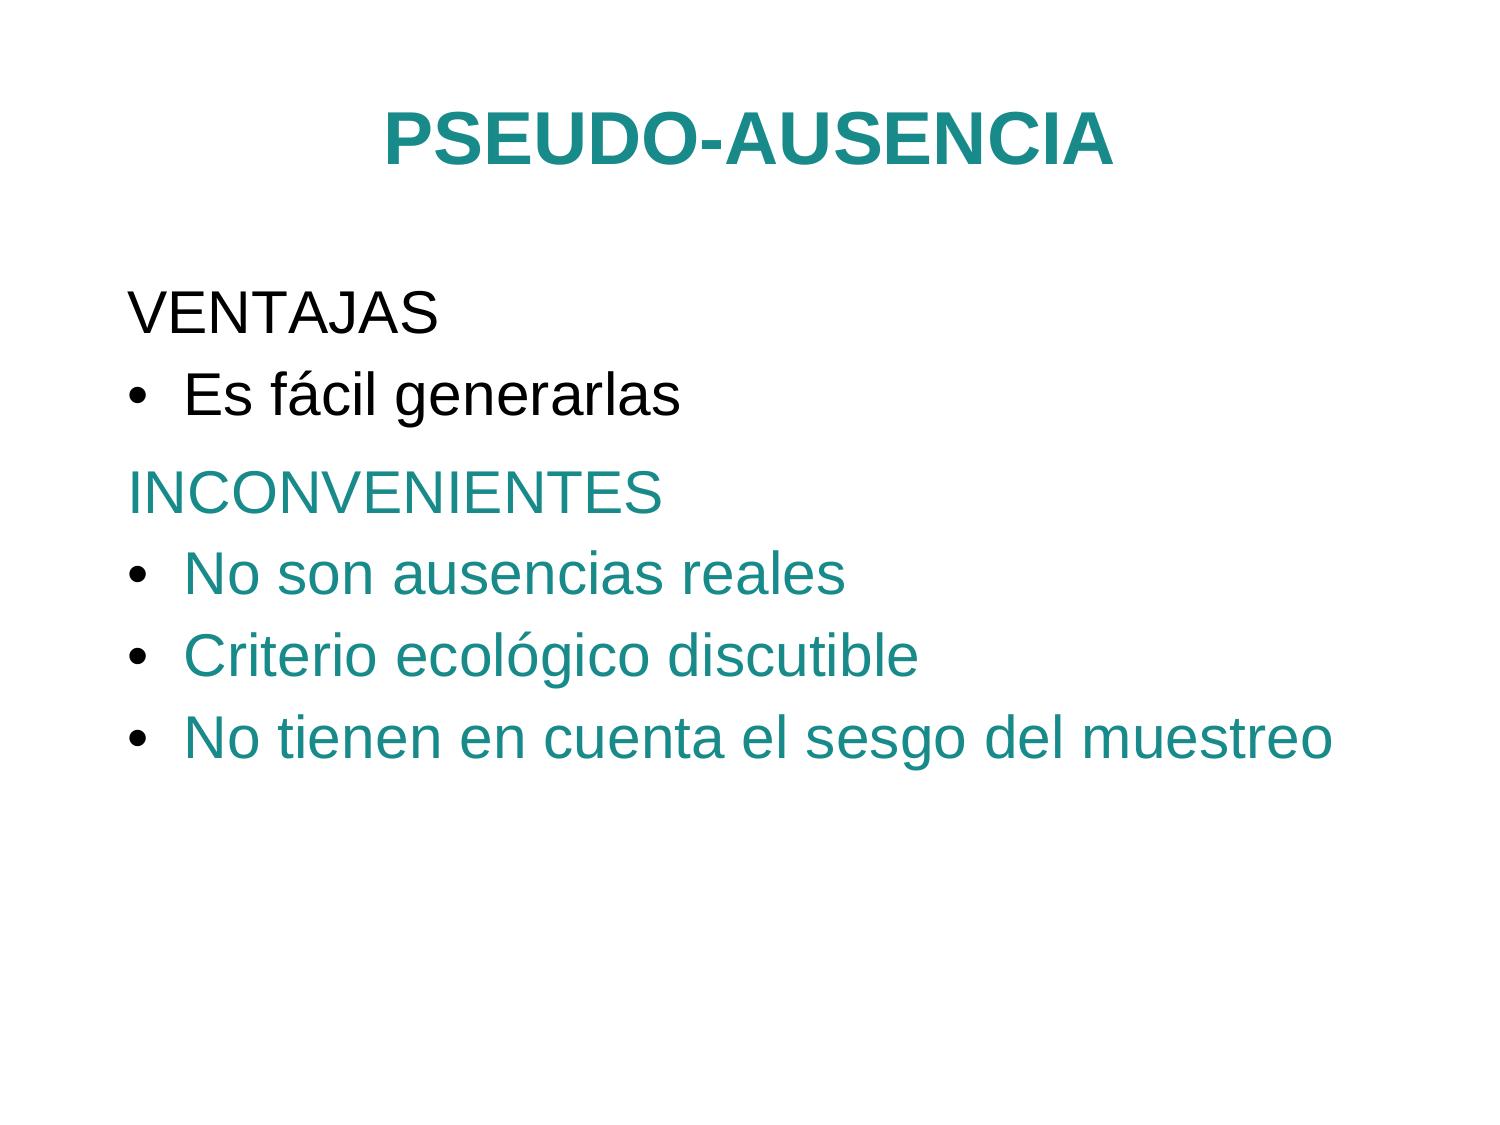

# PSEUDO-AUSENCIA
VENTAJAS
Es fácil generarlas
INCONVENIENTES
No son ausencias reales
Criterio ecológico discutible
No tienen en cuenta el sesgo del muestreo